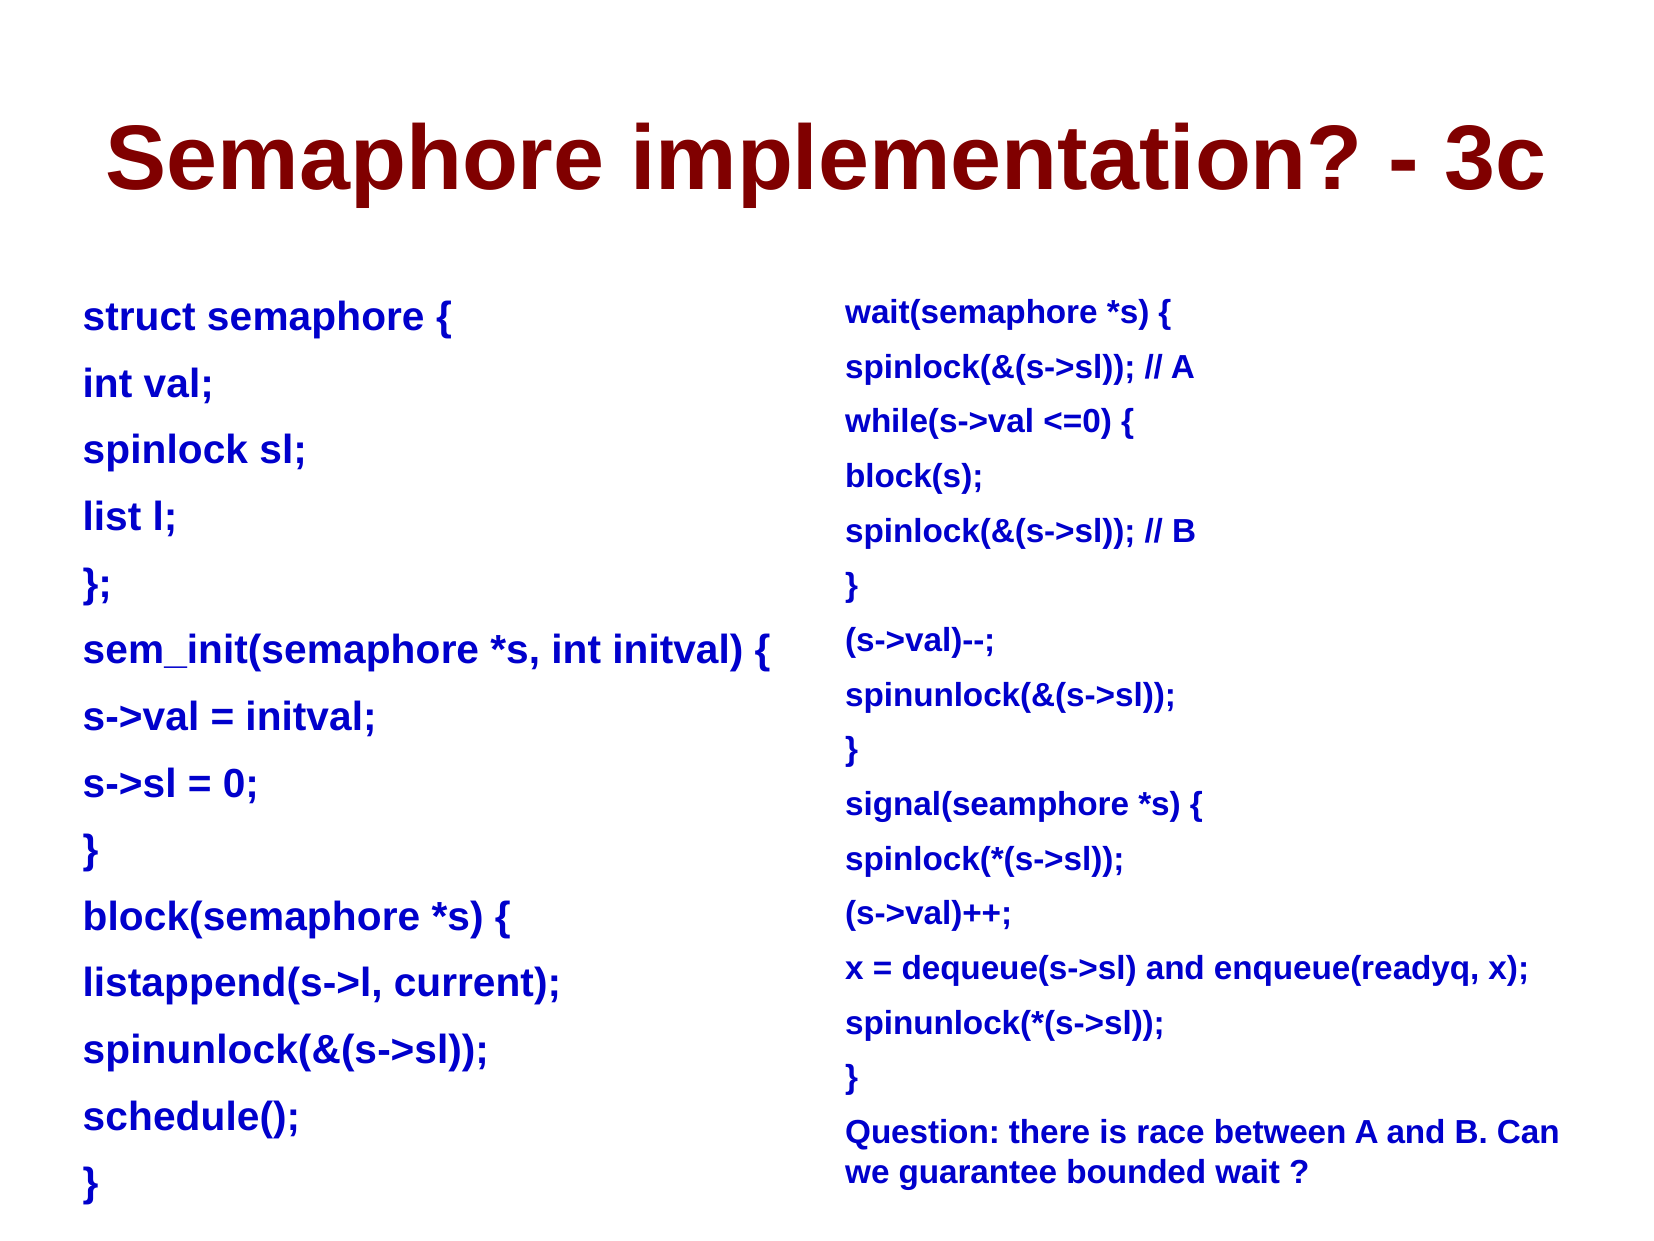

# Semaphore implementation? - 3c
struct semaphore {
int val;
spinlock sl;
list l;
};
sem_init(semaphore *s, int initval) {
s->val = initval;
s->sl = 0;
}
block(semaphore *s) {
listappend(s->l, current);
spinunlock(&(s->sl));
schedule();
}
wait(semaphore *s) {
spinlock(&(s->sl)); // A
while(s->val <=0) {
block(s);
spinlock(&(s->sl)); // B
}
(s->val)--;
spinunlock(&(s->sl));
}
signal(seamphore *s) {
spinlock(*(s->sl));
(s->val)++;
x = dequeue(s->sl) and enqueue(readyq, x);
spinunlock(*(s->sl));
}
Question: there is race between A and B. Can we guarantee bounded wait ?